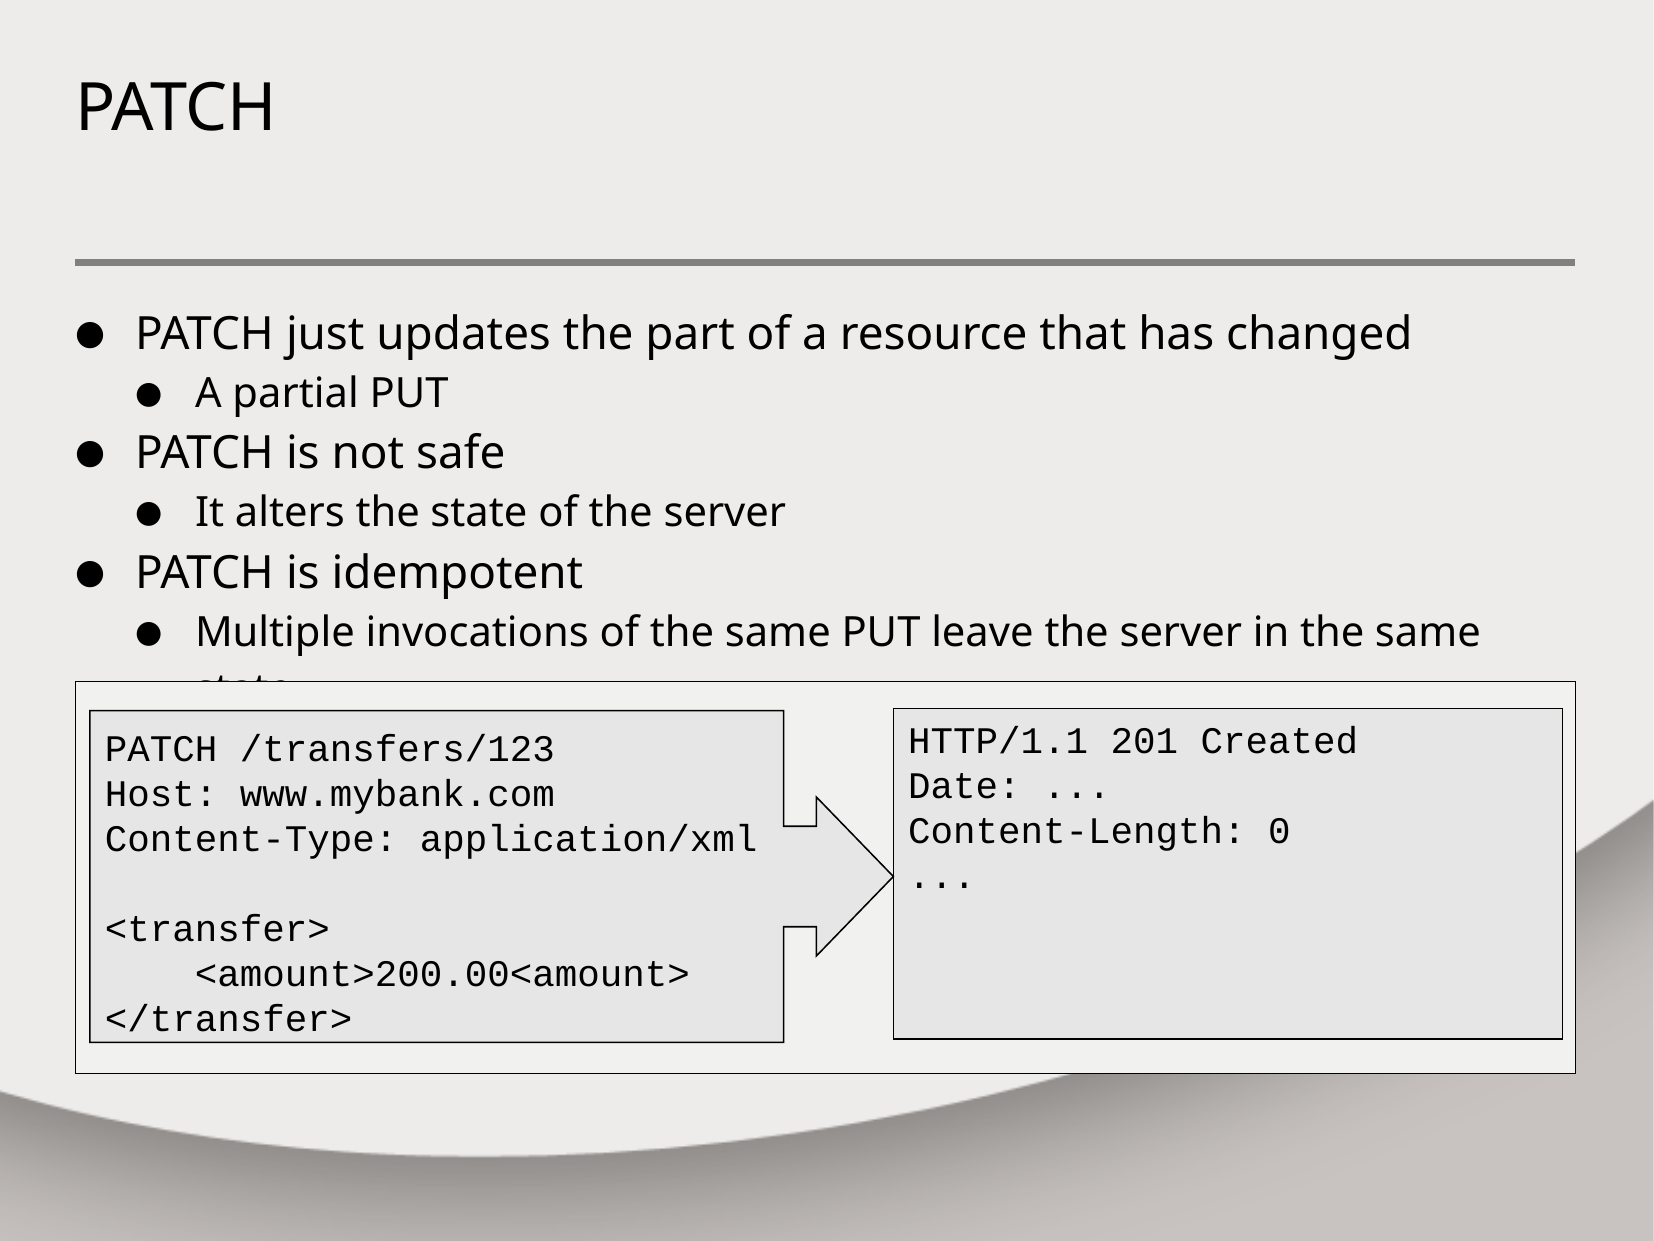

# PATCH
PATCH just updates the part of a resource that has changed
A partial PUT
PATCH is not safe
It alters the state of the server
PATCH is idempotent
Multiple invocations of the same PUT leave the server in the same state
HTTP/1.1 201 Created
Date: ...
Content-Length: 0
...
PATCH /transfers/123
Host: www.mybank.com
Content-Type: application/xml
<transfer>
 <amount>200.00<amount>
</transfer>